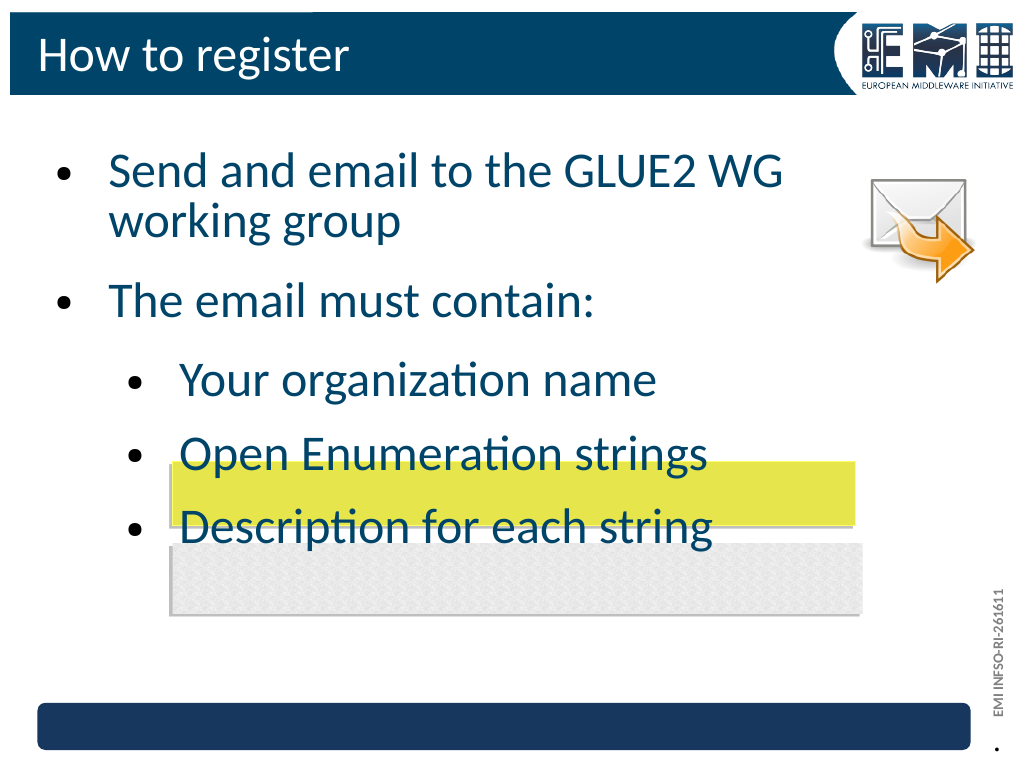

# How to register
Send and email to the GLUE2 WG working group
The email must contain:
Your organization name
Open Enumeration strings
Description for each string